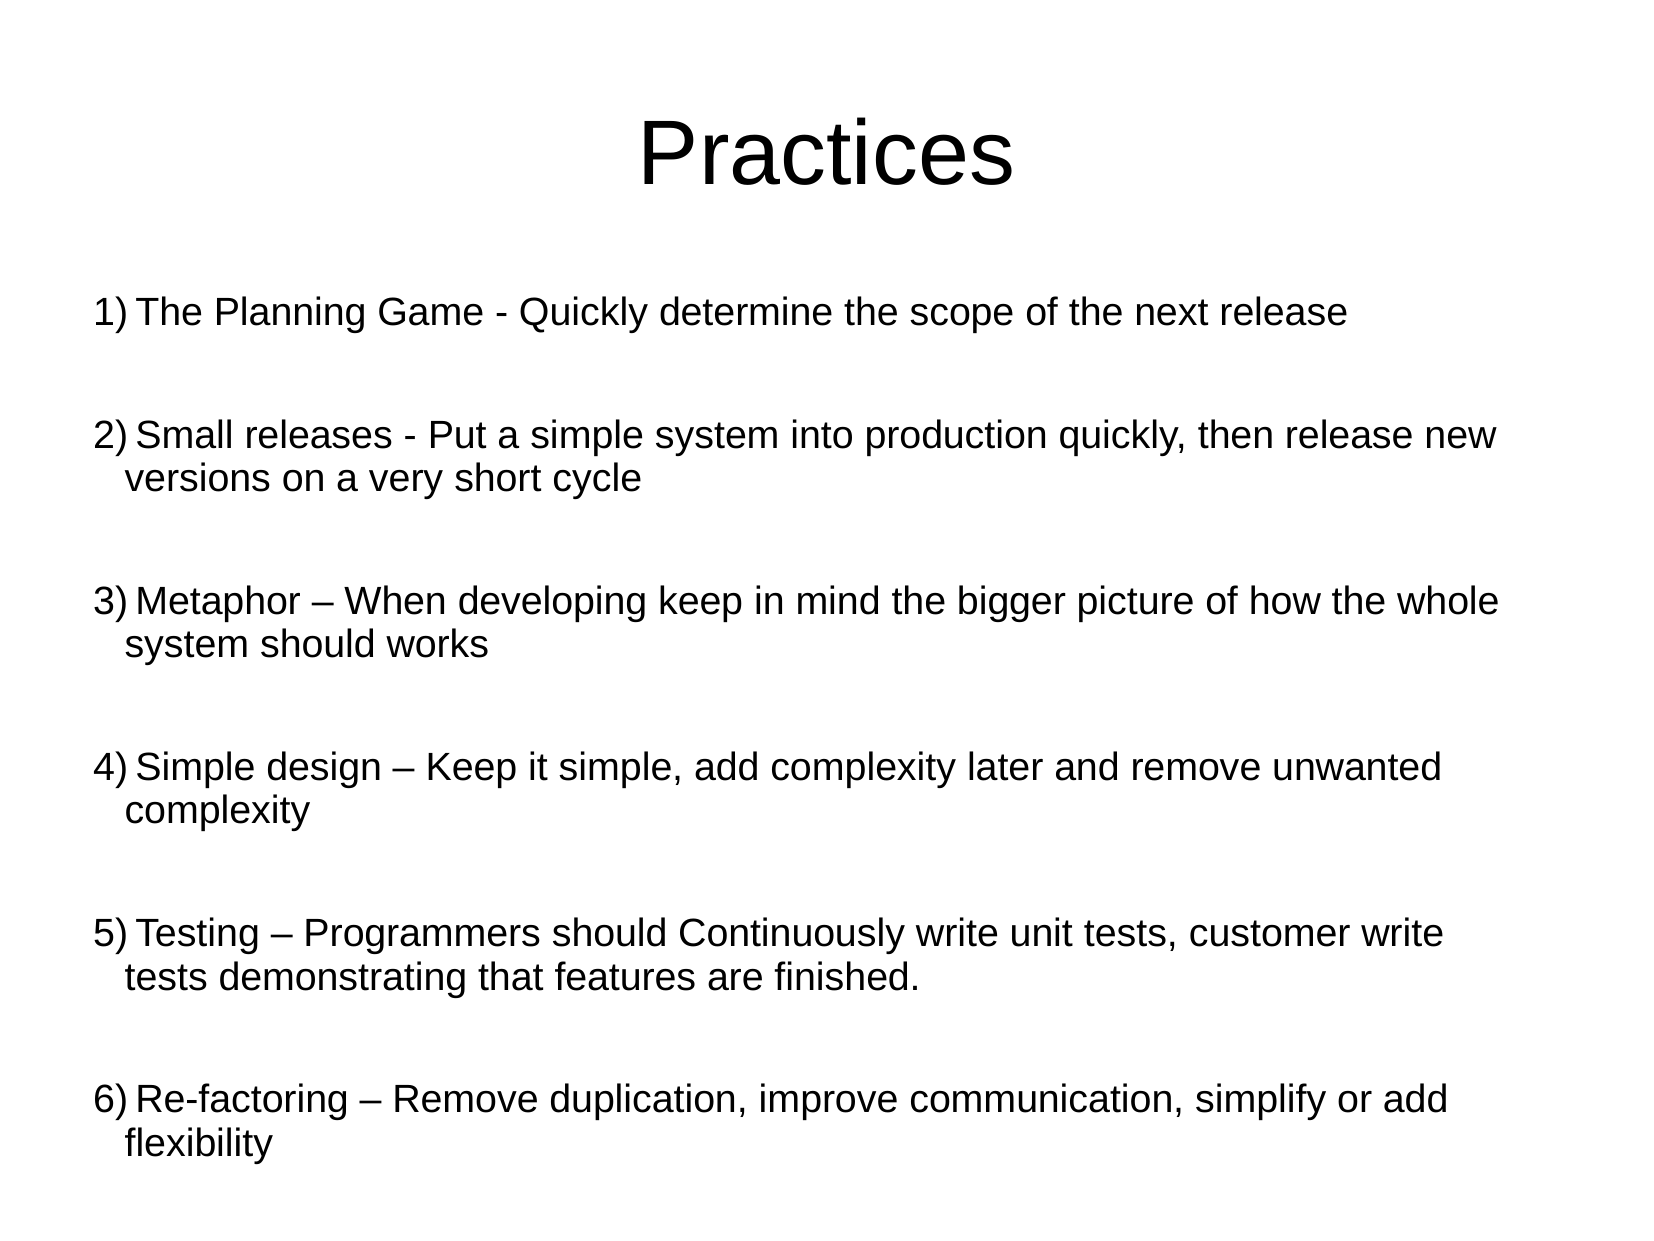

# Practices
 The Planning Game - Quickly determine the scope of the next release
 Small releases - Put a simple system into production quickly, then release new versions on a very short cycle
 Metaphor – When developing keep in mind the bigger picture of how the whole system should works
 Simple design – Keep it simple, add complexity later and remove unwanted complexity
 Testing – Programmers should Continuously write unit tests, customer write tests demonstrating that features are finished.
 Re-factoring – Remove duplication, improve communication, simplify or add flexibility